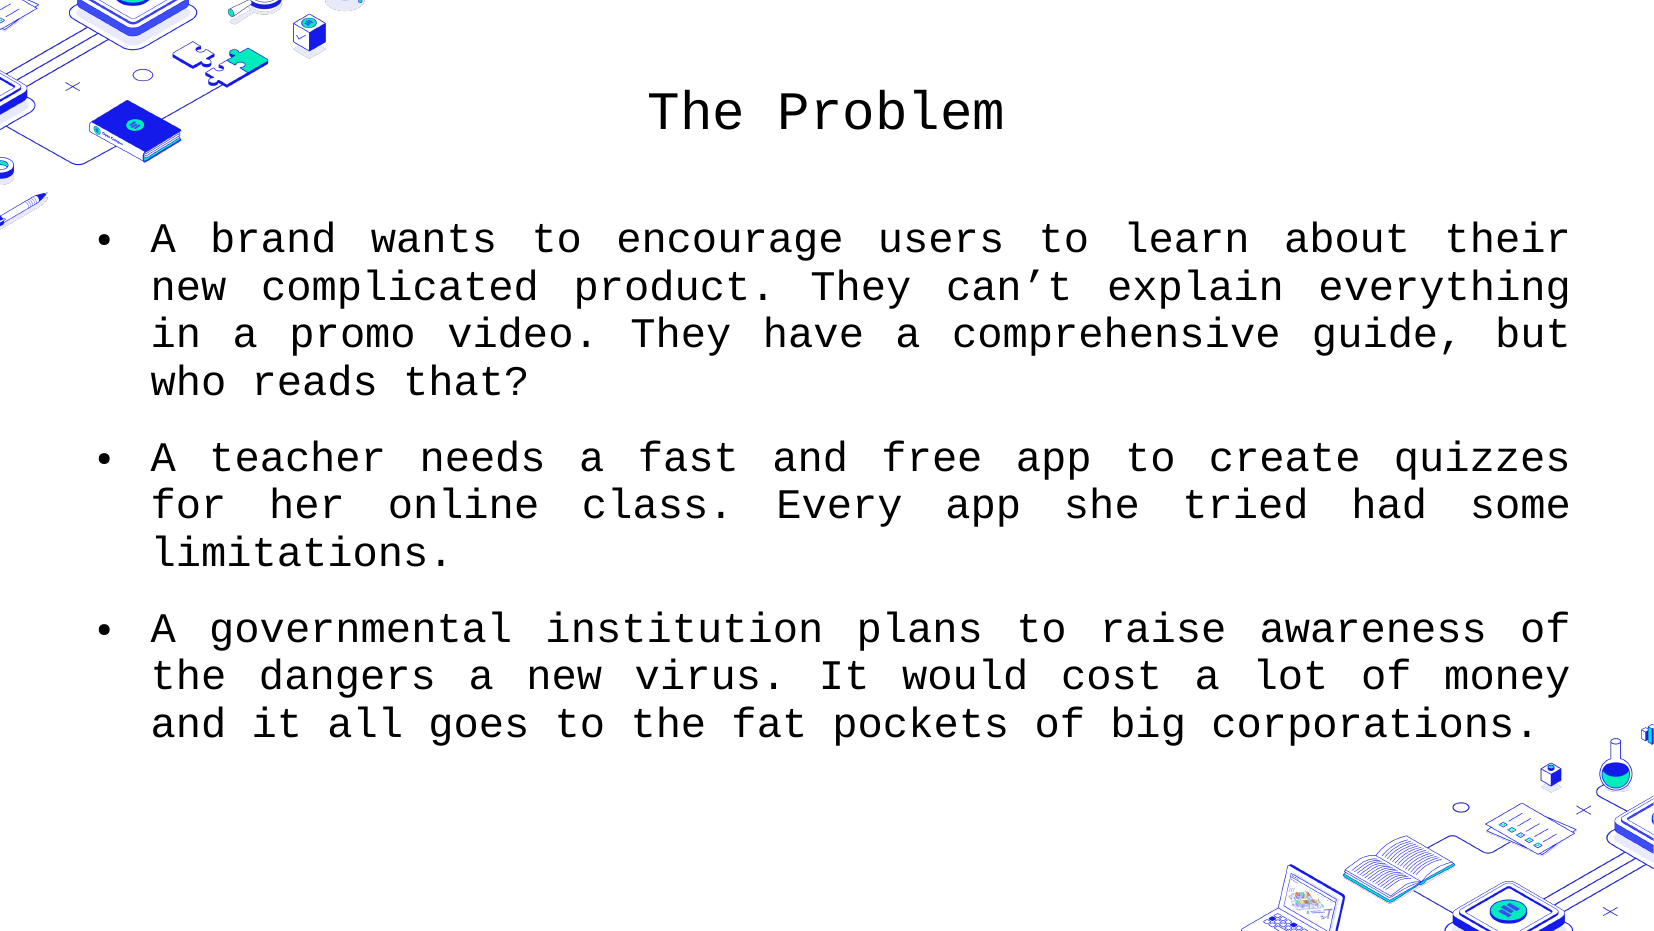

# The Problem
A brand wants to encourage users to learn about their new complicated product. They can’t explain everything in a promo video. They have a comprehensive guide, but who reads that?
A teacher needs a fast and free app to create quizzes for her online class. Every app she tried had some limitations.
A governmental institution plans to raise awareness of the dangers a new virus. It would cost a lot of money and it all goes to the fat pockets of big corporations.